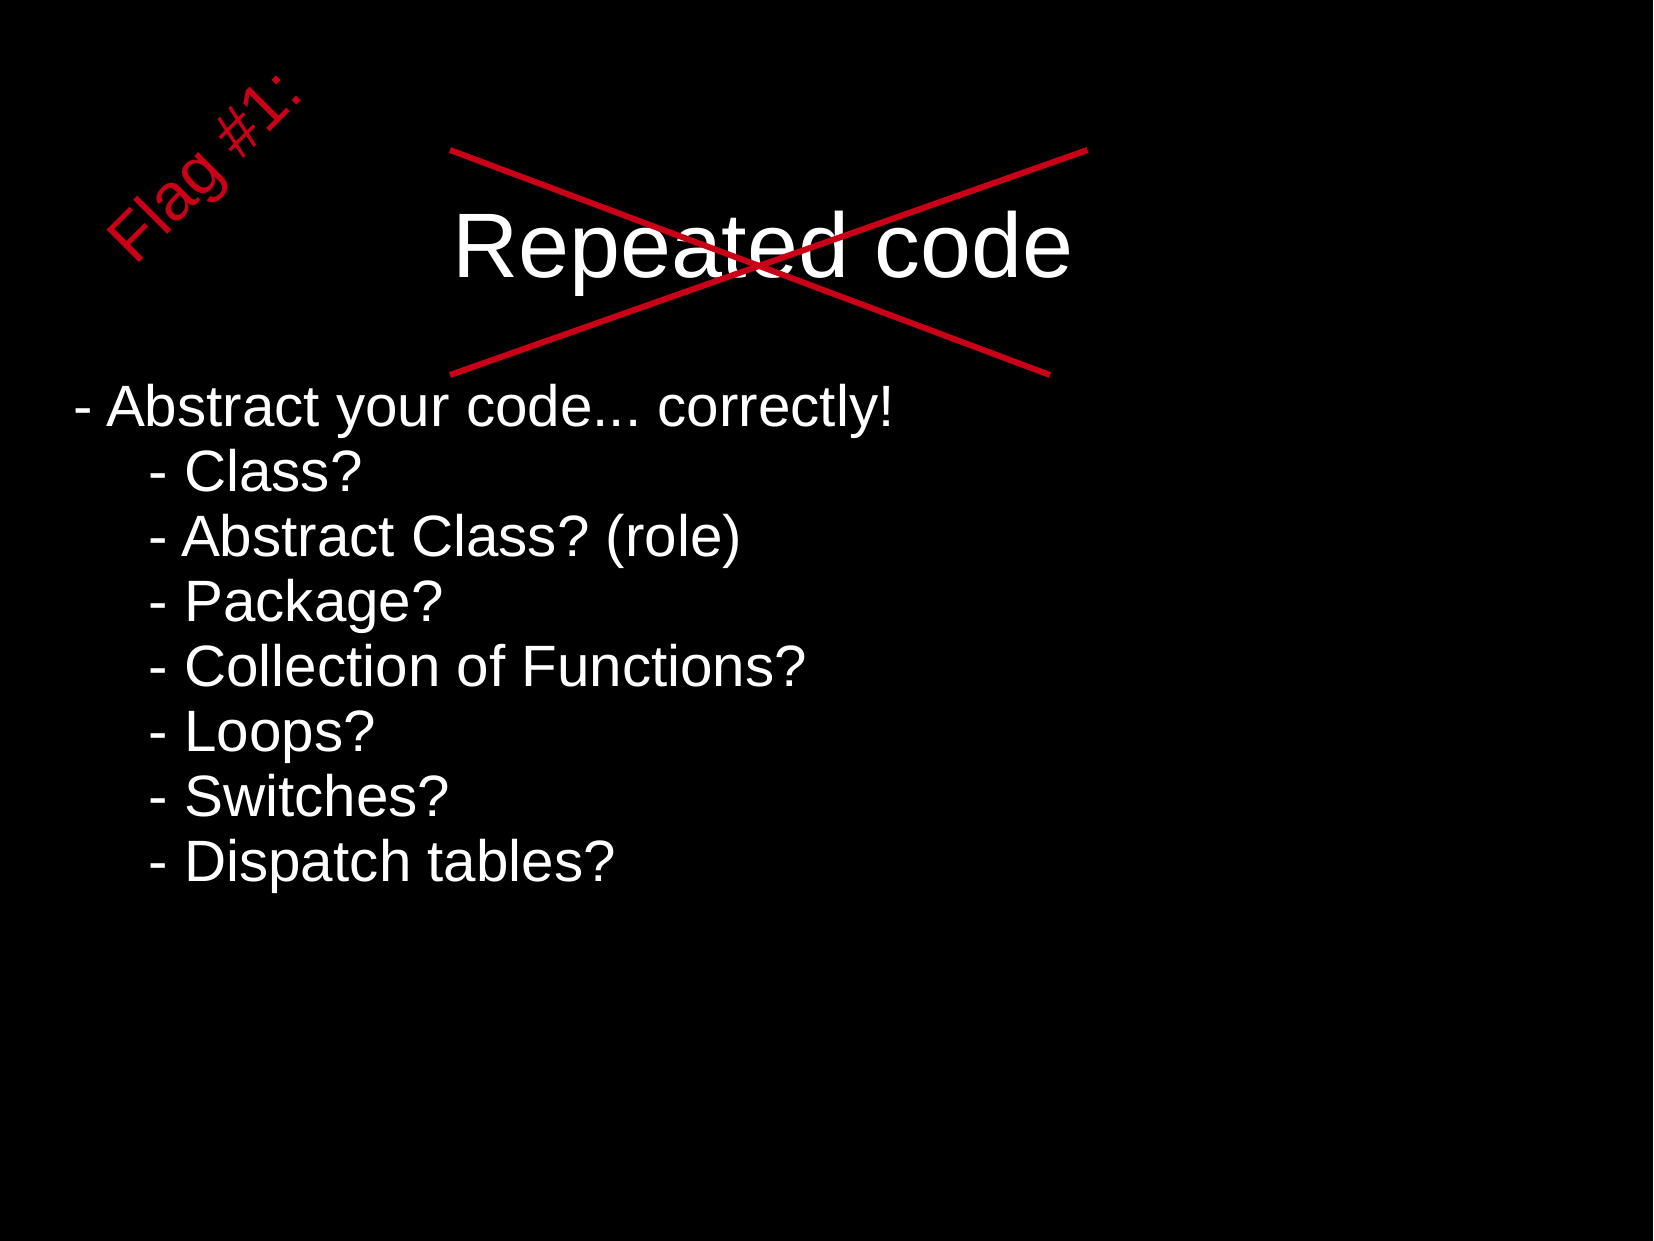

Flag #1:
Repeated code
- Abstract your code... correctly!
	- Class?
	- Abstract Class? (role)
	- Package?
	- Collection of Functions?
	- Loops?
	- Switches?
	- Dispatch tables?